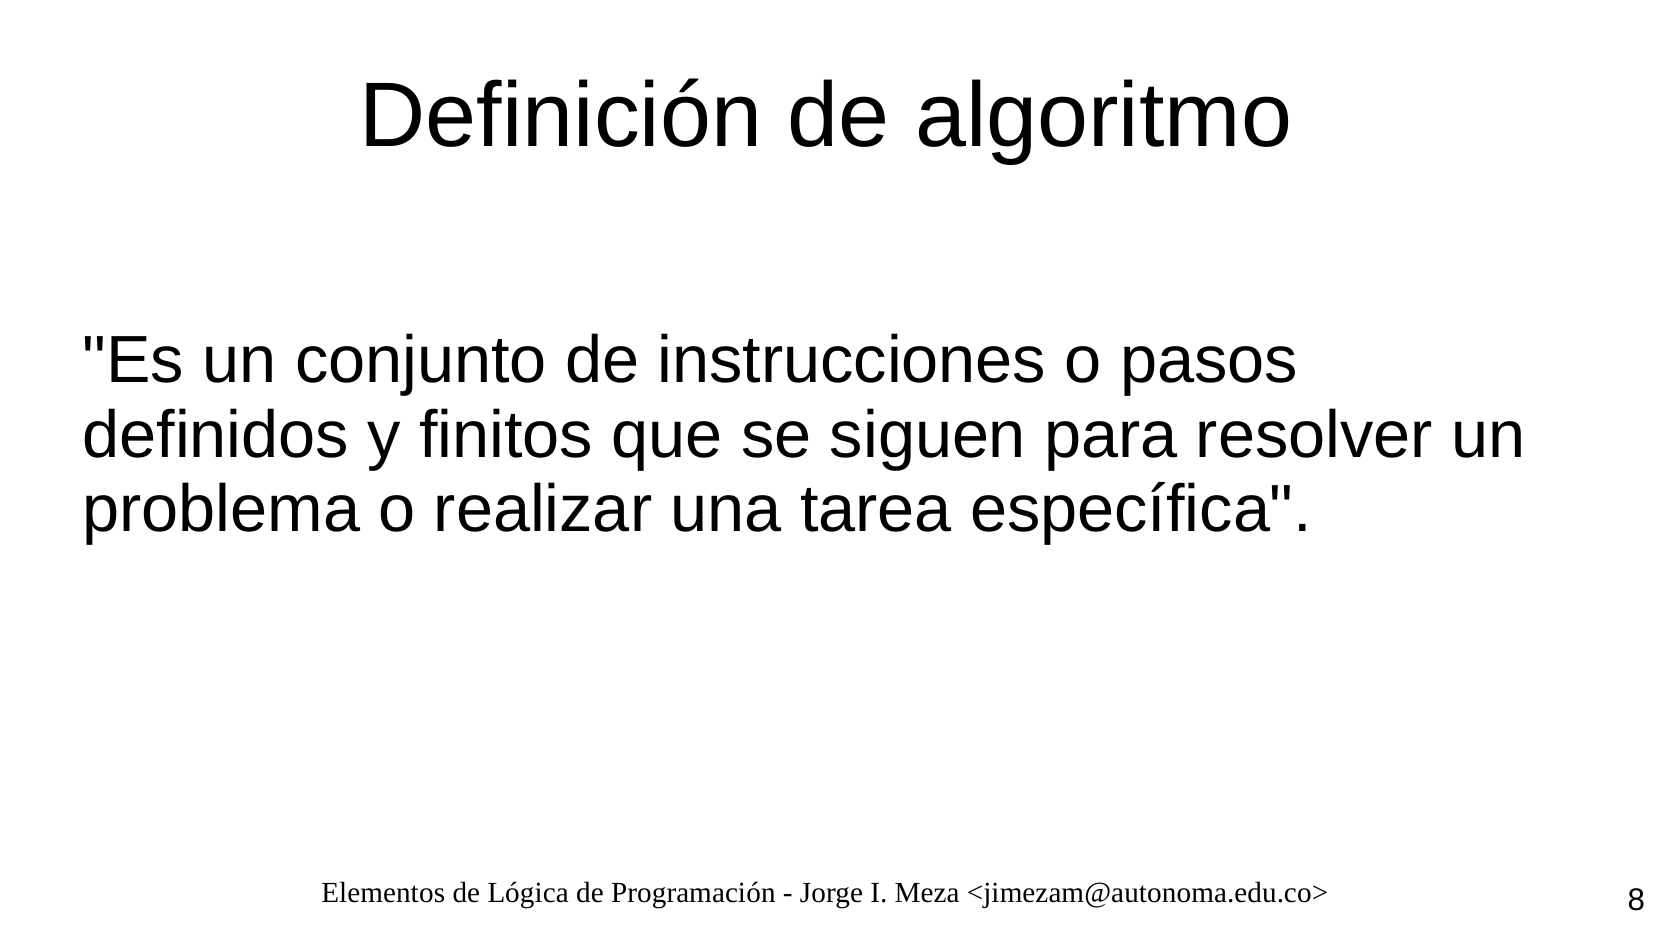

# Definición de algoritmo
"Es un conjunto de instrucciones o pasos definidos y finitos que se siguen para resolver un problema o realizar una tarea específica".
Elementos de Lógica de Programación - Jorge I. Meza <jimezam@autonoma.edu.co>